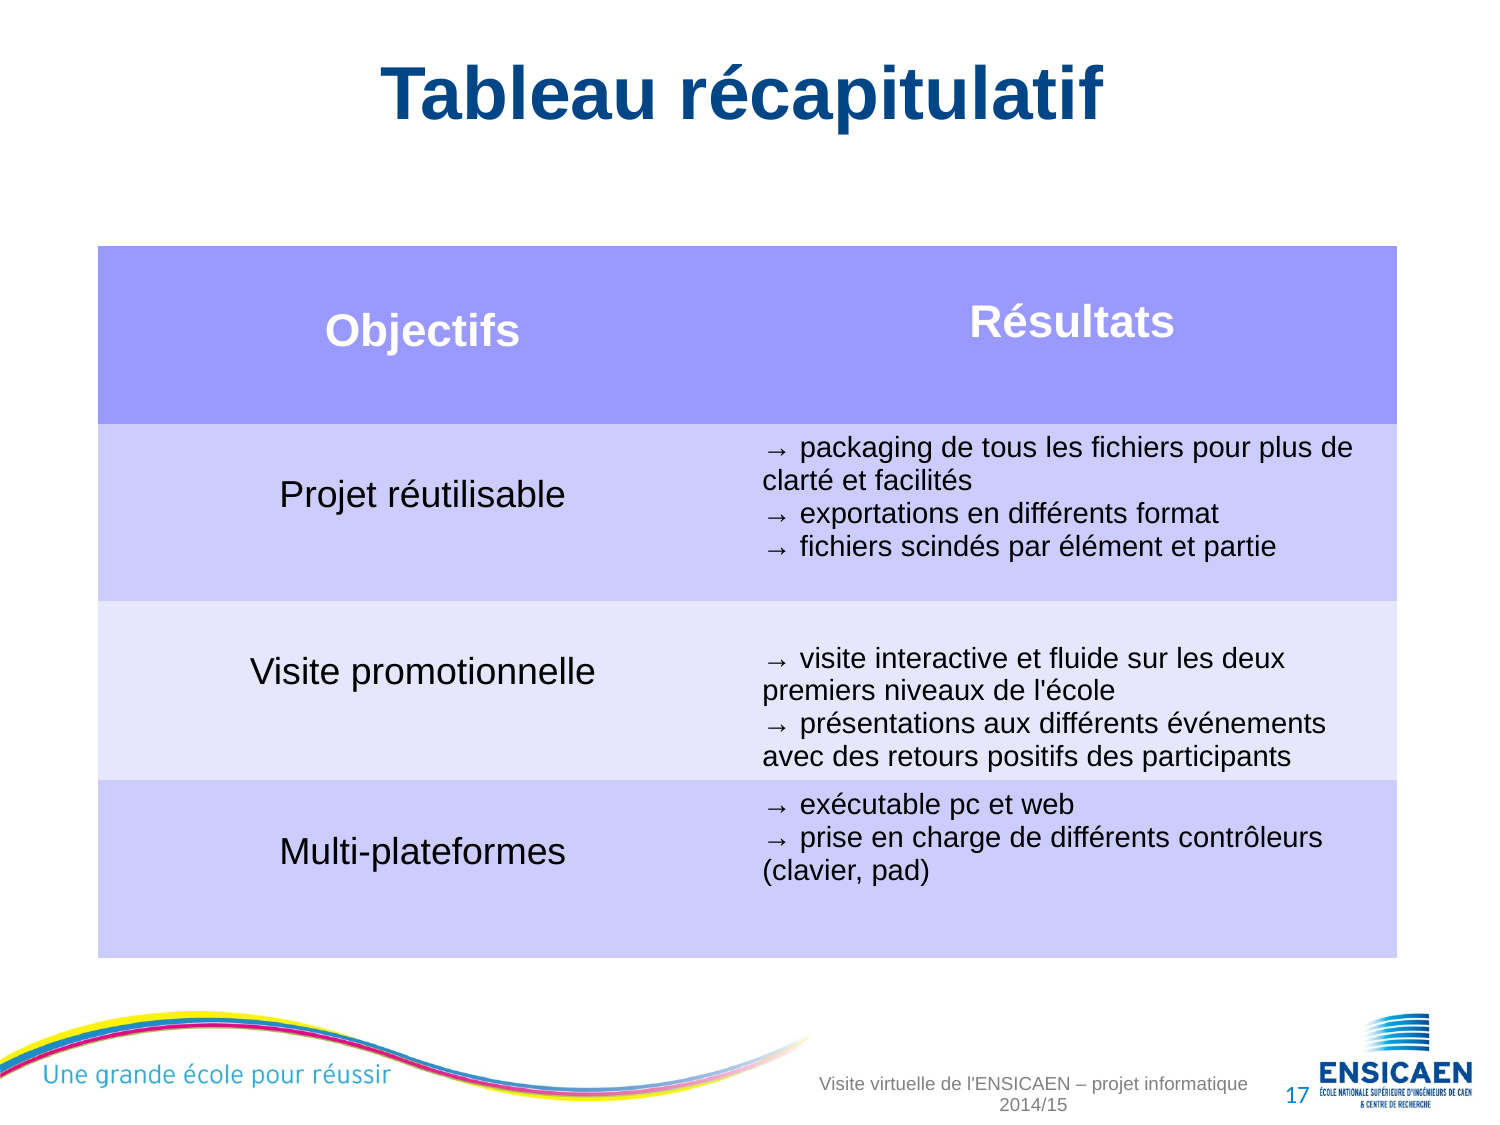

# Tableau récapitulatif
| Objectifs | Résultats |
| --- | --- |
| Projet réutilisable | → packaging de tous les fichiers pour plus de clarté et facilités → exportations en différents format → fichiers scindés par élément et partie |
| Visite promotionnelle | → visite interactive et fluide sur les deux premiers niveaux de l'école → présentations aux différents événements avec des retours positifs des participants |
| Multi-plateformes | → exécutable pc et web → prise en charge de différents contrôleurs (clavier, pad) |
Visite virtuelle de l'ENSICAEN – projet informatique 2014/15